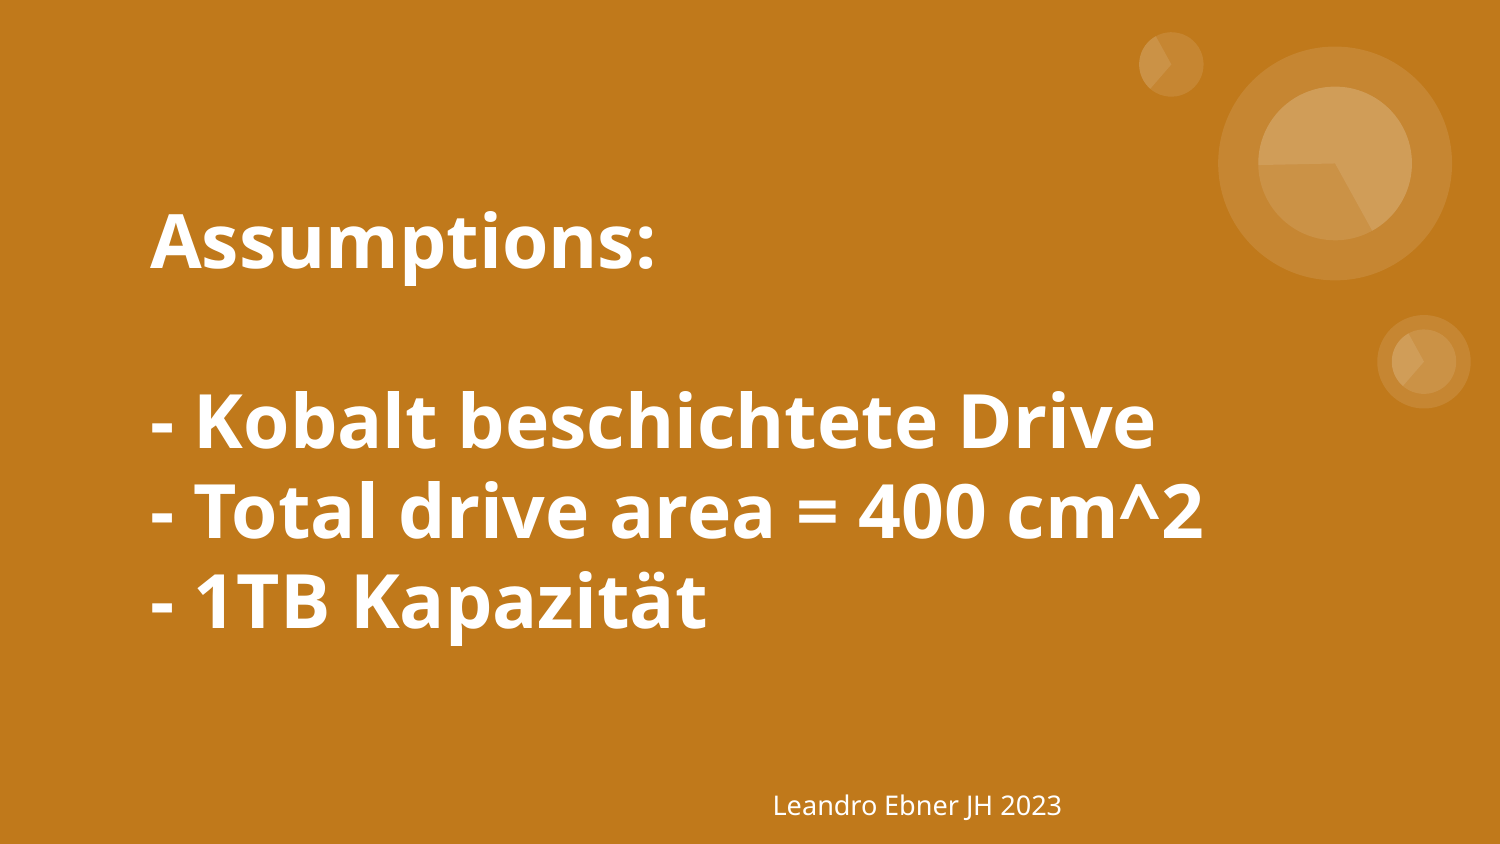

# Assumptions: - Kobalt beschichtete Drive - Total drive area = 400 cm^2 - 1TB Kapazität